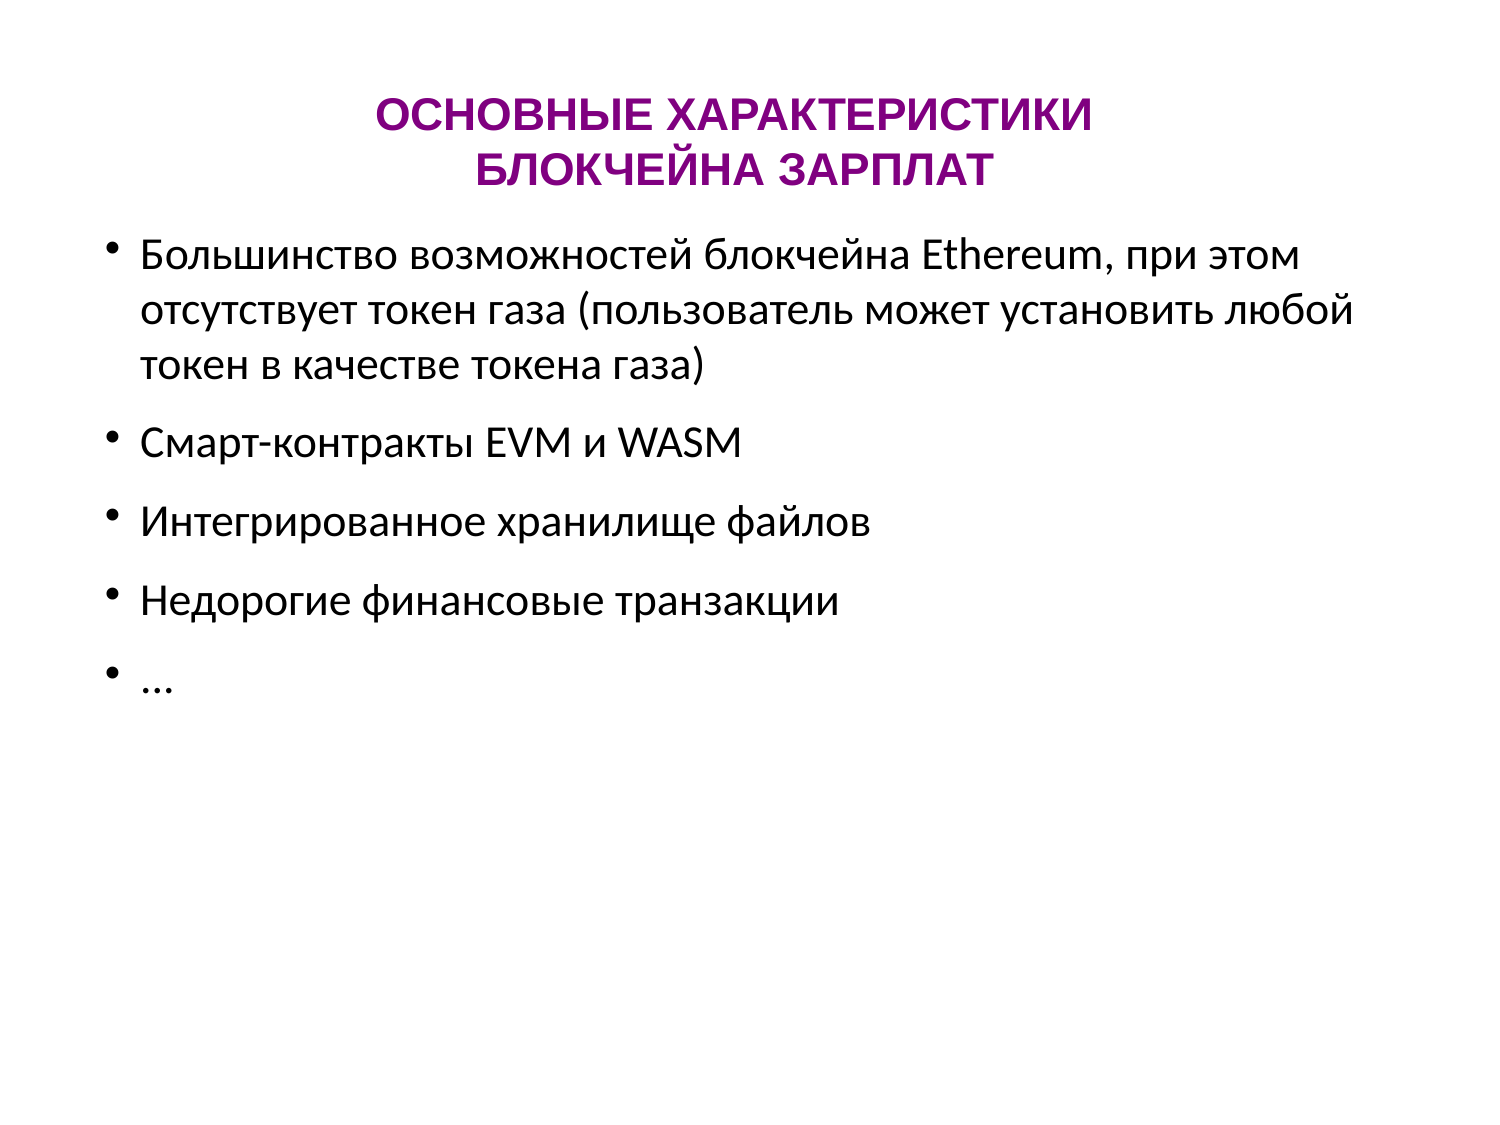

ОСНОВНЫЕ ХАРАКТЕРИСТИКИ
БЛОКЧЕЙНА ЗАРПЛАТ
Большинство возможностей блокчейна Ethereum, при этом отсутствует токен газа (пользователь может установить любой токен в качестве токена газа)
Смарт-контракты EVM и WASM
Интегрированное хранилище файлов
Недорогие финансовые транзакции
...